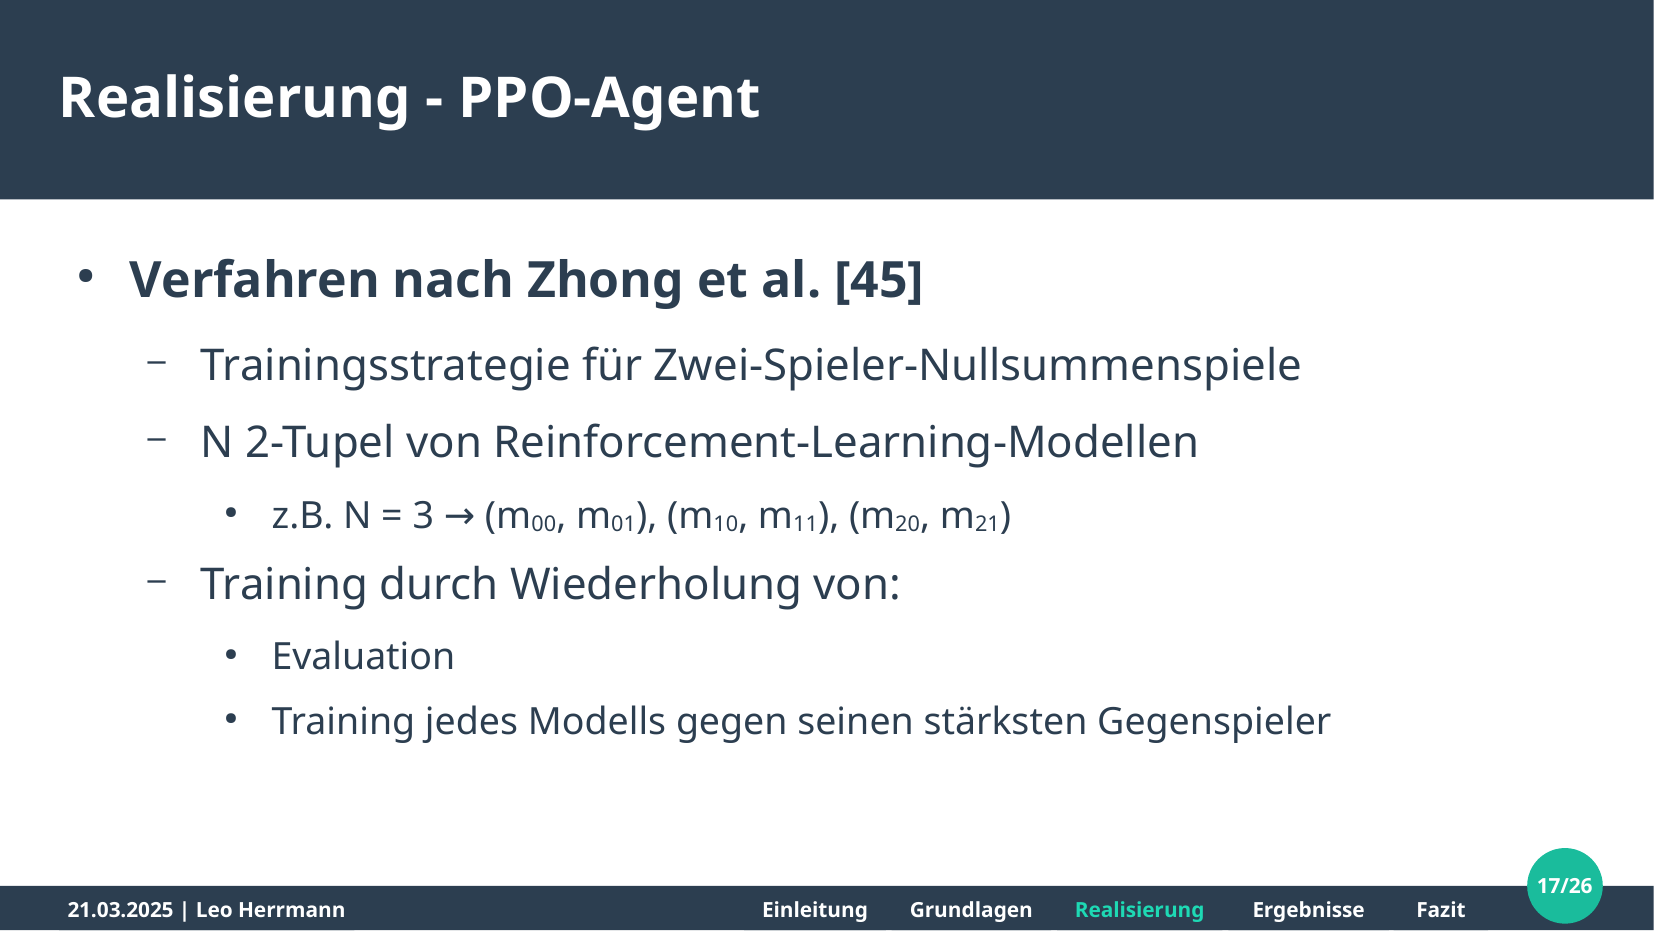

# Realisierung - PPO-Agent
Verfahren nach Zhong et al. [45]
Trainingsstrategie für Zwei-Spieler-Nullsummenspiele
N 2-Tupel von Reinforcement-Learning-Modellen
z.B. N = 3 → (m00, m01), (m10, m11), (m20, m21)
Training durch Wiederholung von:
Evaluation
Training jedes Modells gegen seinen stärksten Gegenspieler
Einleitung
Grundlagen
Realisierung
Ergebnisse
Fazit